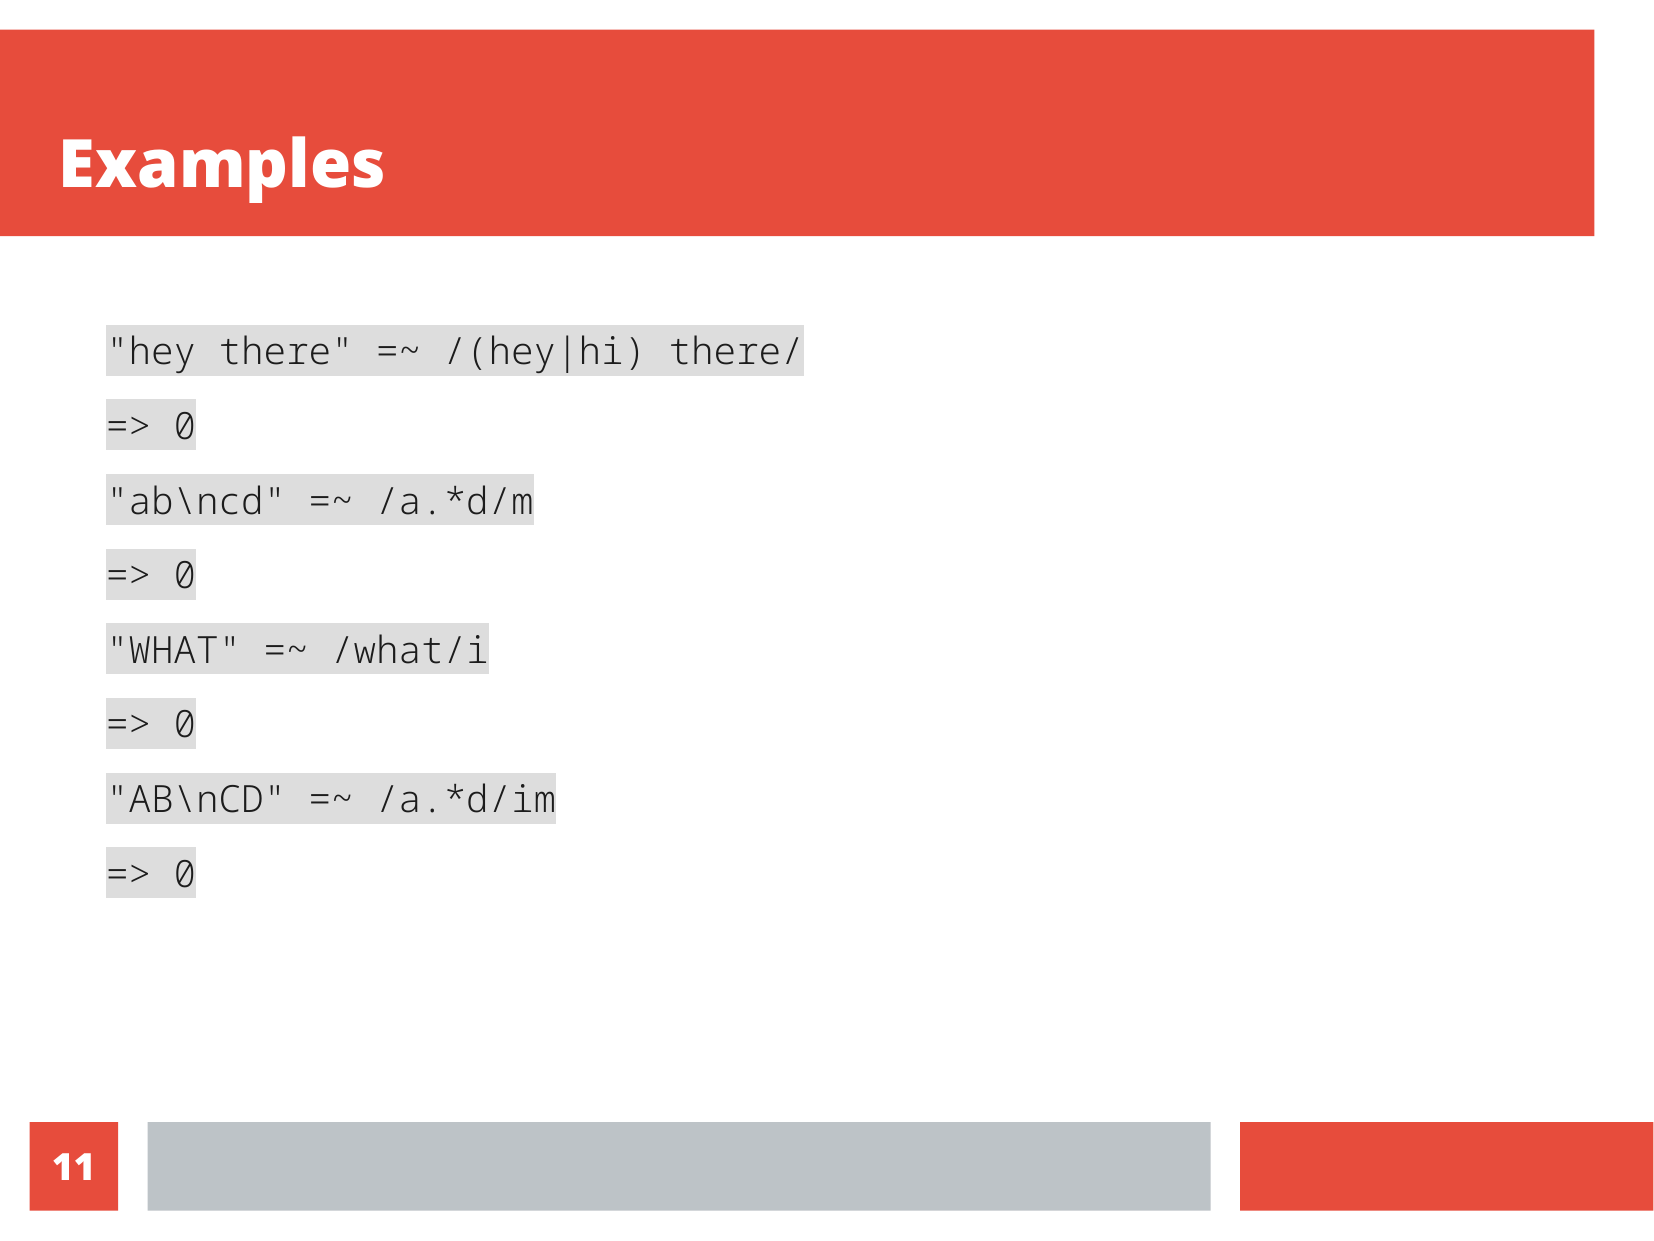

# Examples
"hey there" =~ /(hey|hi) there/
=> 0
"ab\ncd" =~ /a.*d/m
=> 0
"WHAT" =~ /what/i
=> 0
"AB\nCD" =~ /a.*d/im
=> 0
11